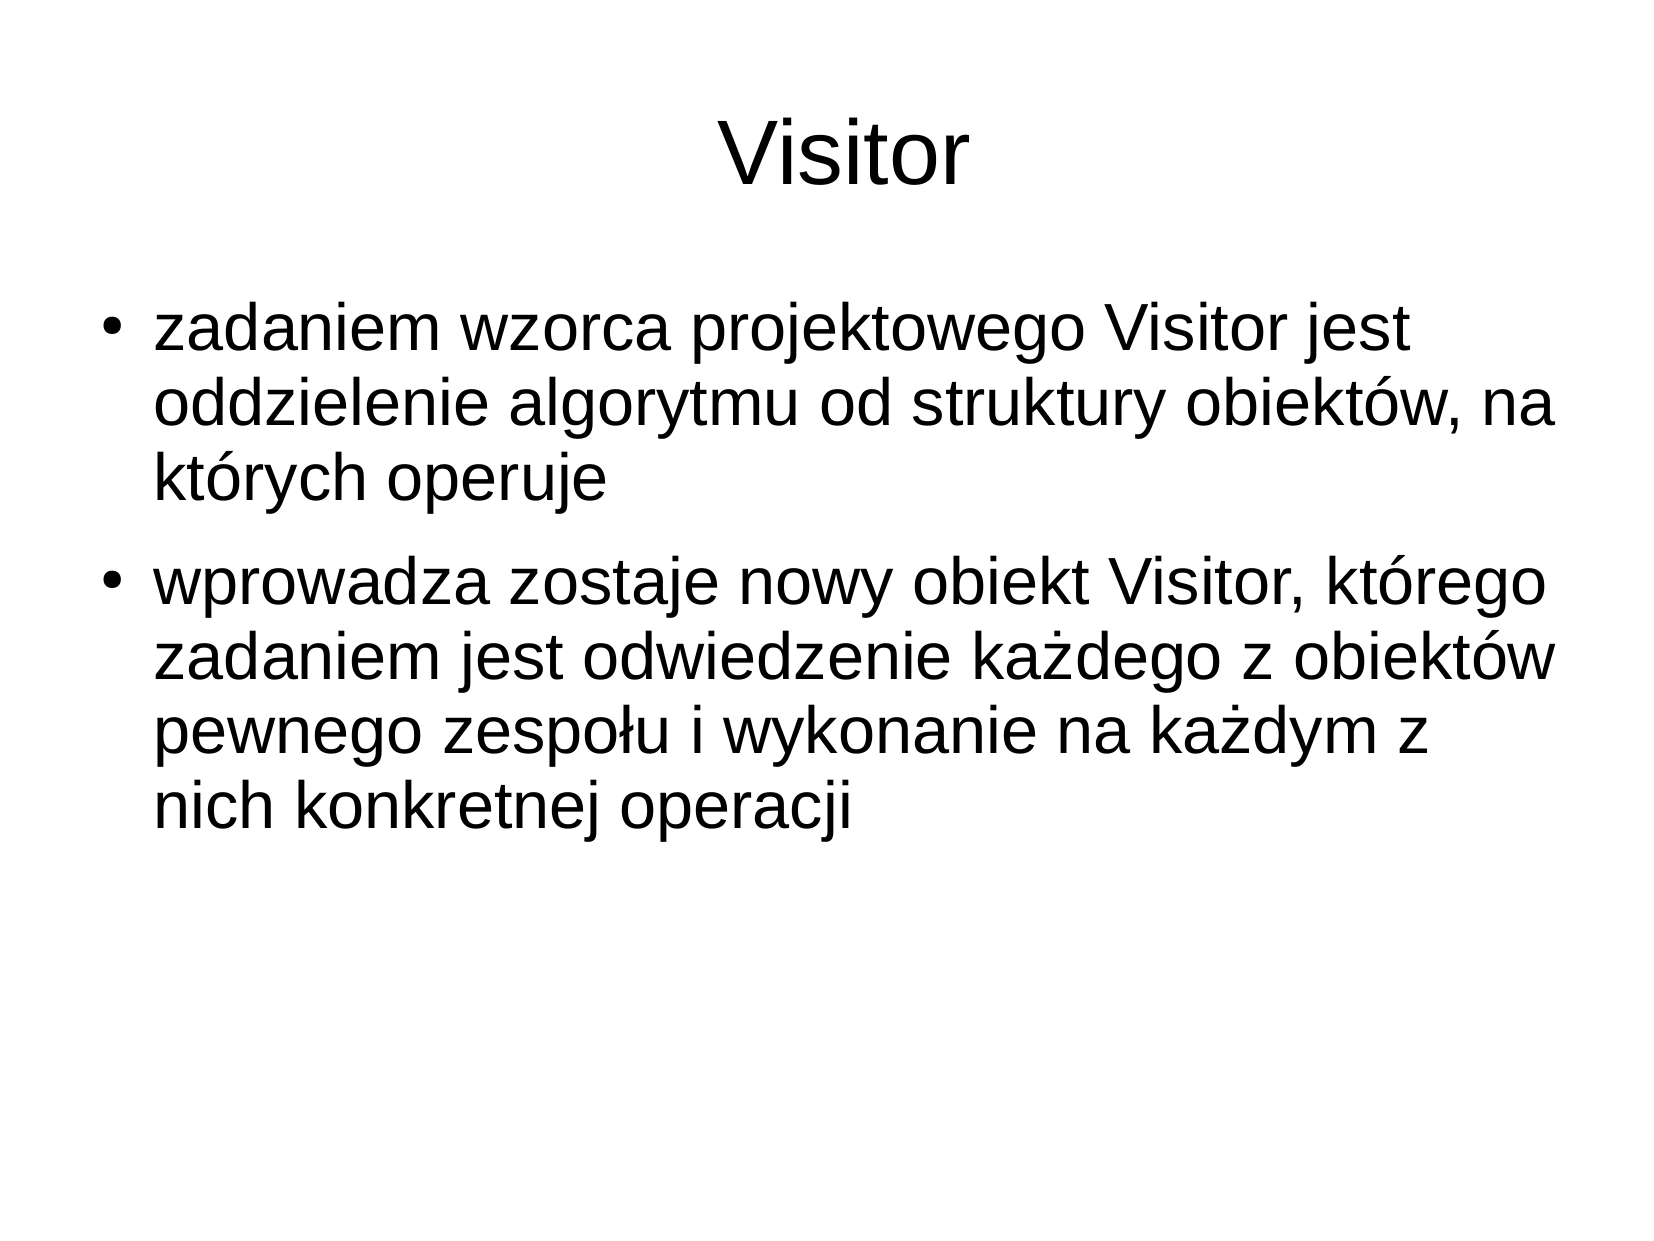

# Visitor
zadaniem wzorca projektowego Visitor jest oddzielenie algorytmu od struktury obiektów, na których operuje
wprowadza zostaje nowy obiekt Visitor, którego zadaniem jest odwiedzenie każdego z obiektów pewnego zespołu i wykonanie na każdym z nich konkretnej operacji